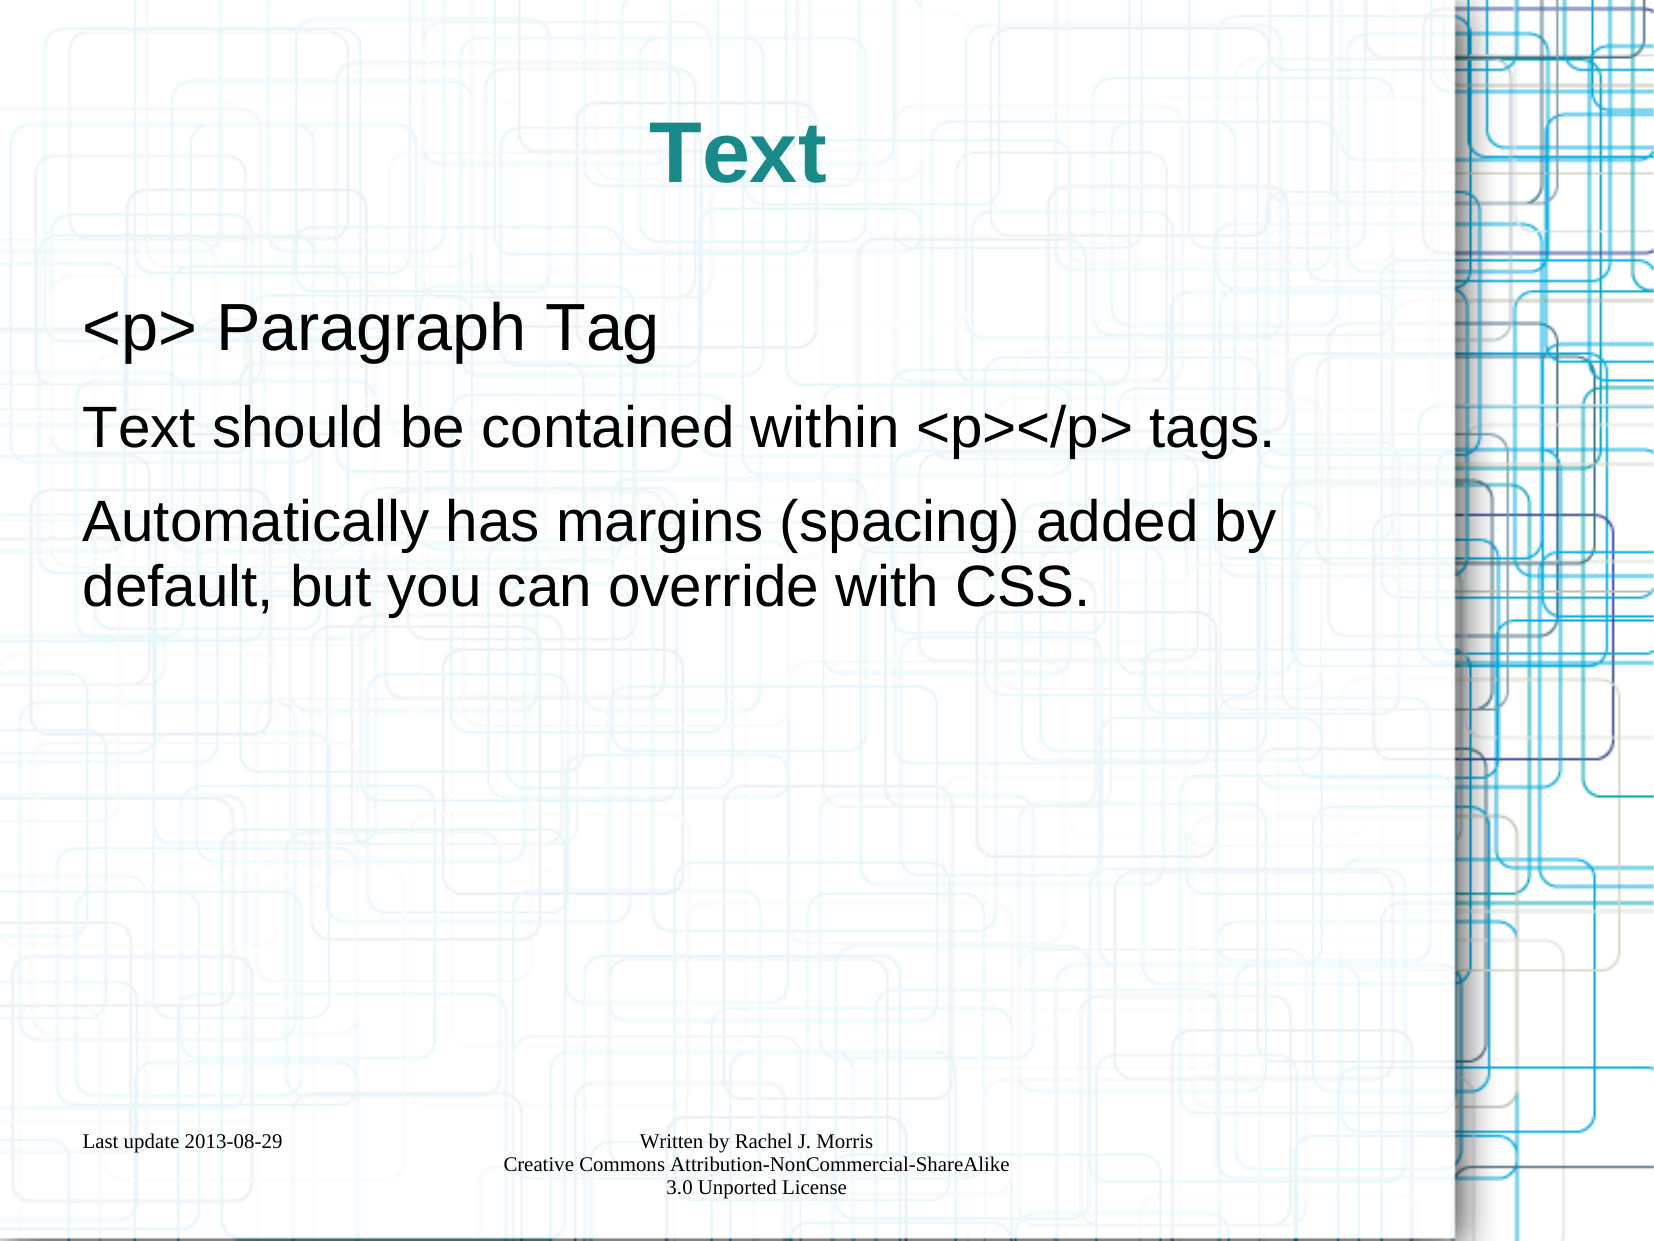

# Text
<p> Paragraph Tag
Text should be contained within <p></p> tags.
Automatically has margins (spacing) added by default, but you can override with CSS.